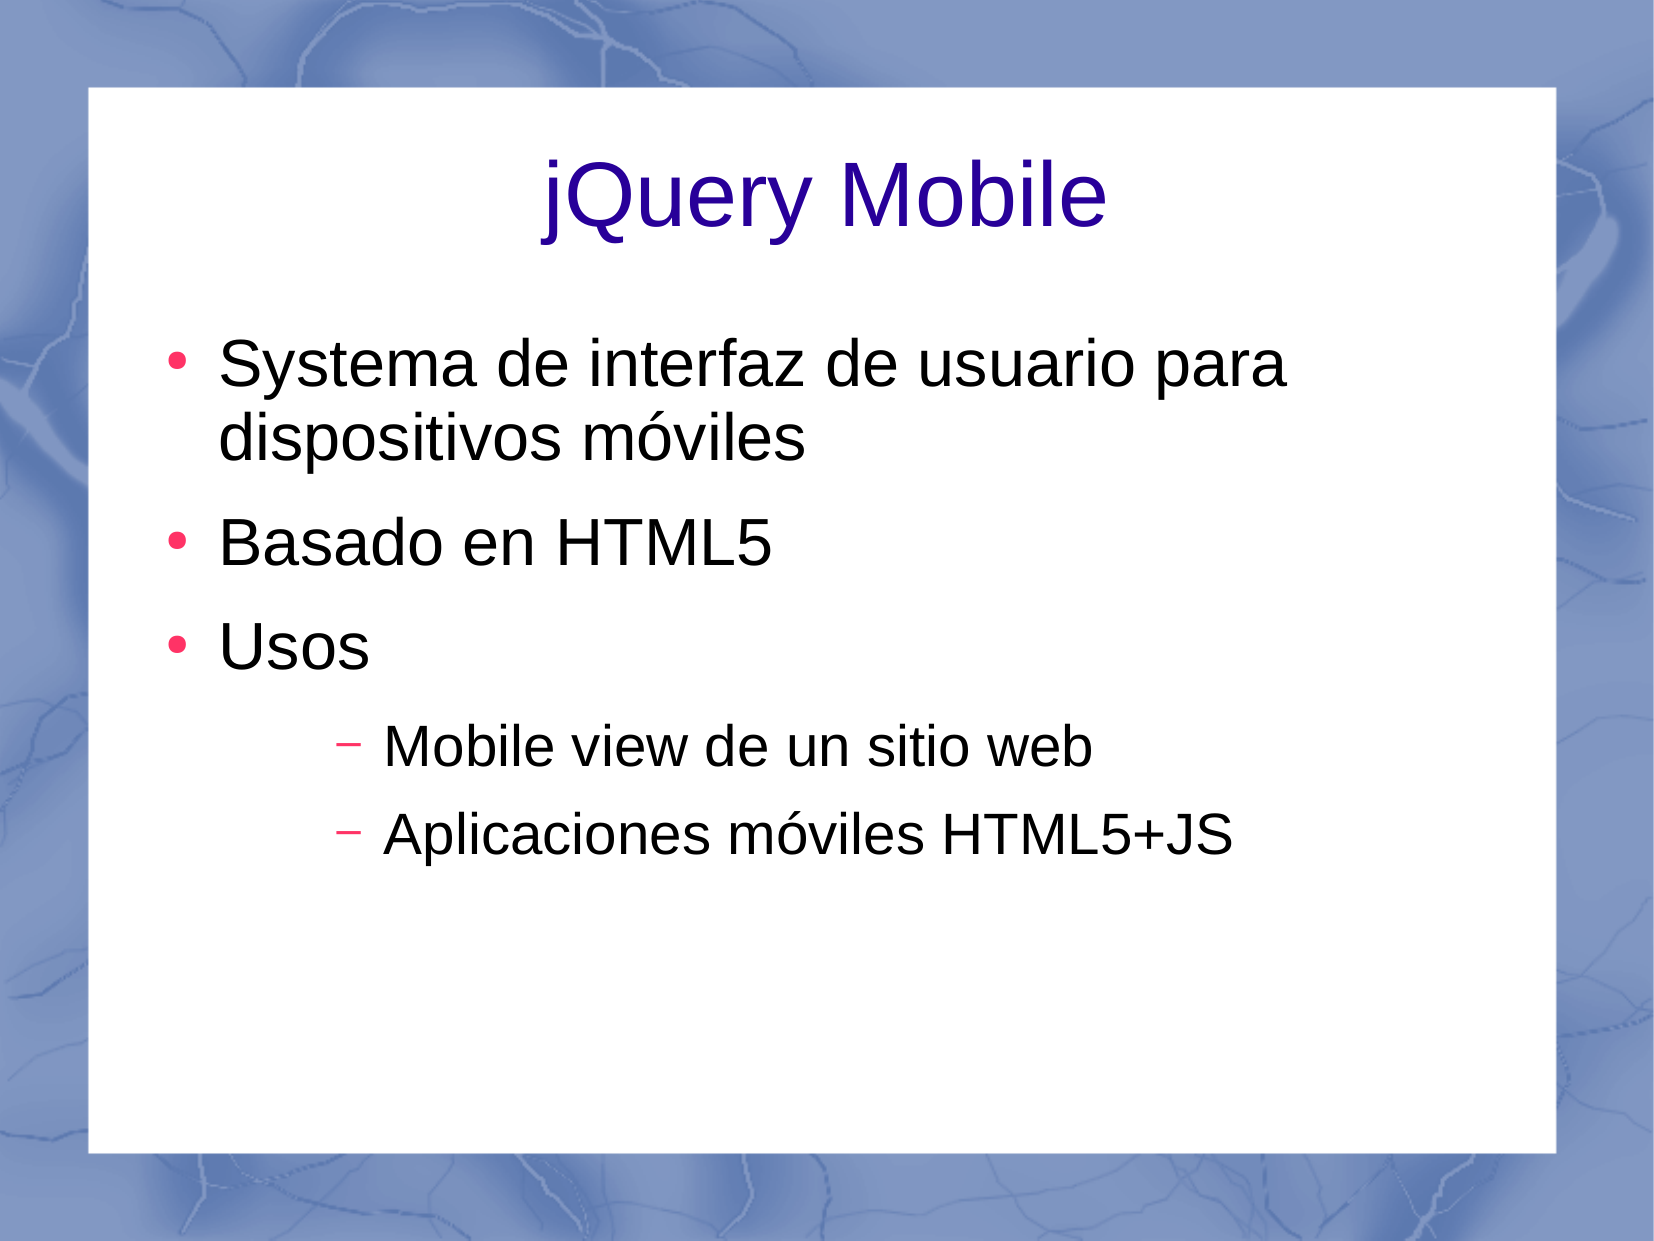

# jQuery Mobile
Systema de interfaz de usuario para dispositivos móviles
Basado en HTML5
Usos
Mobile view de un sitio web
Aplicaciones móviles HTML5+JS